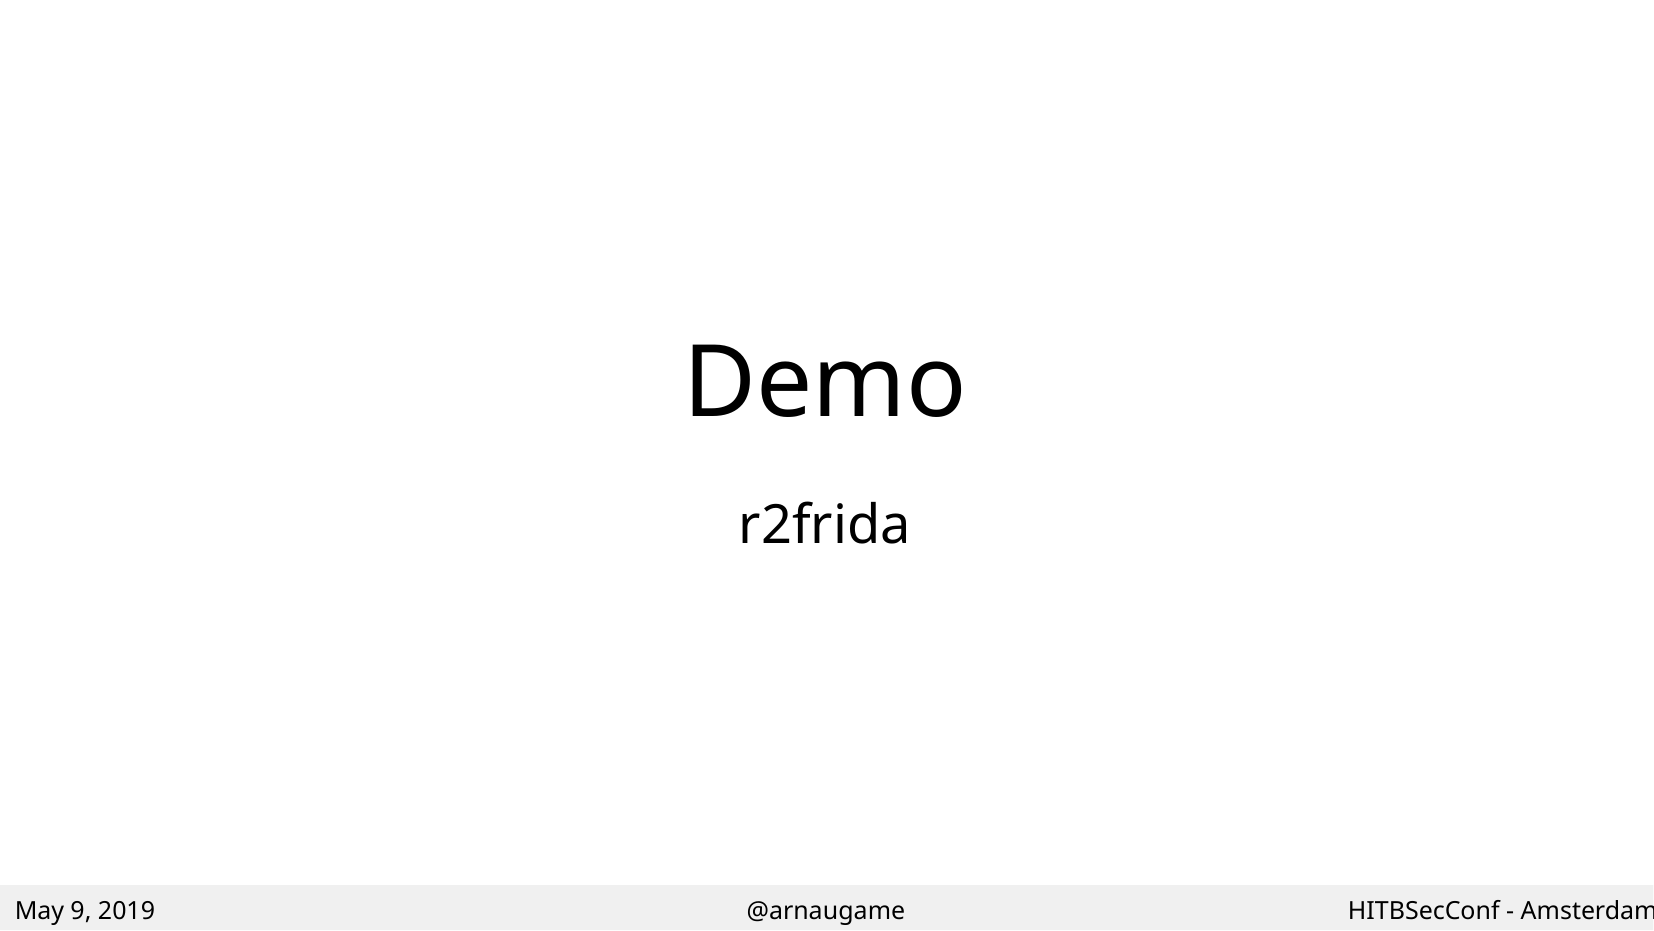

# Demo
r2frida
May 9, 2019
@arnaugamez
HITBSecConf - Amsterdam